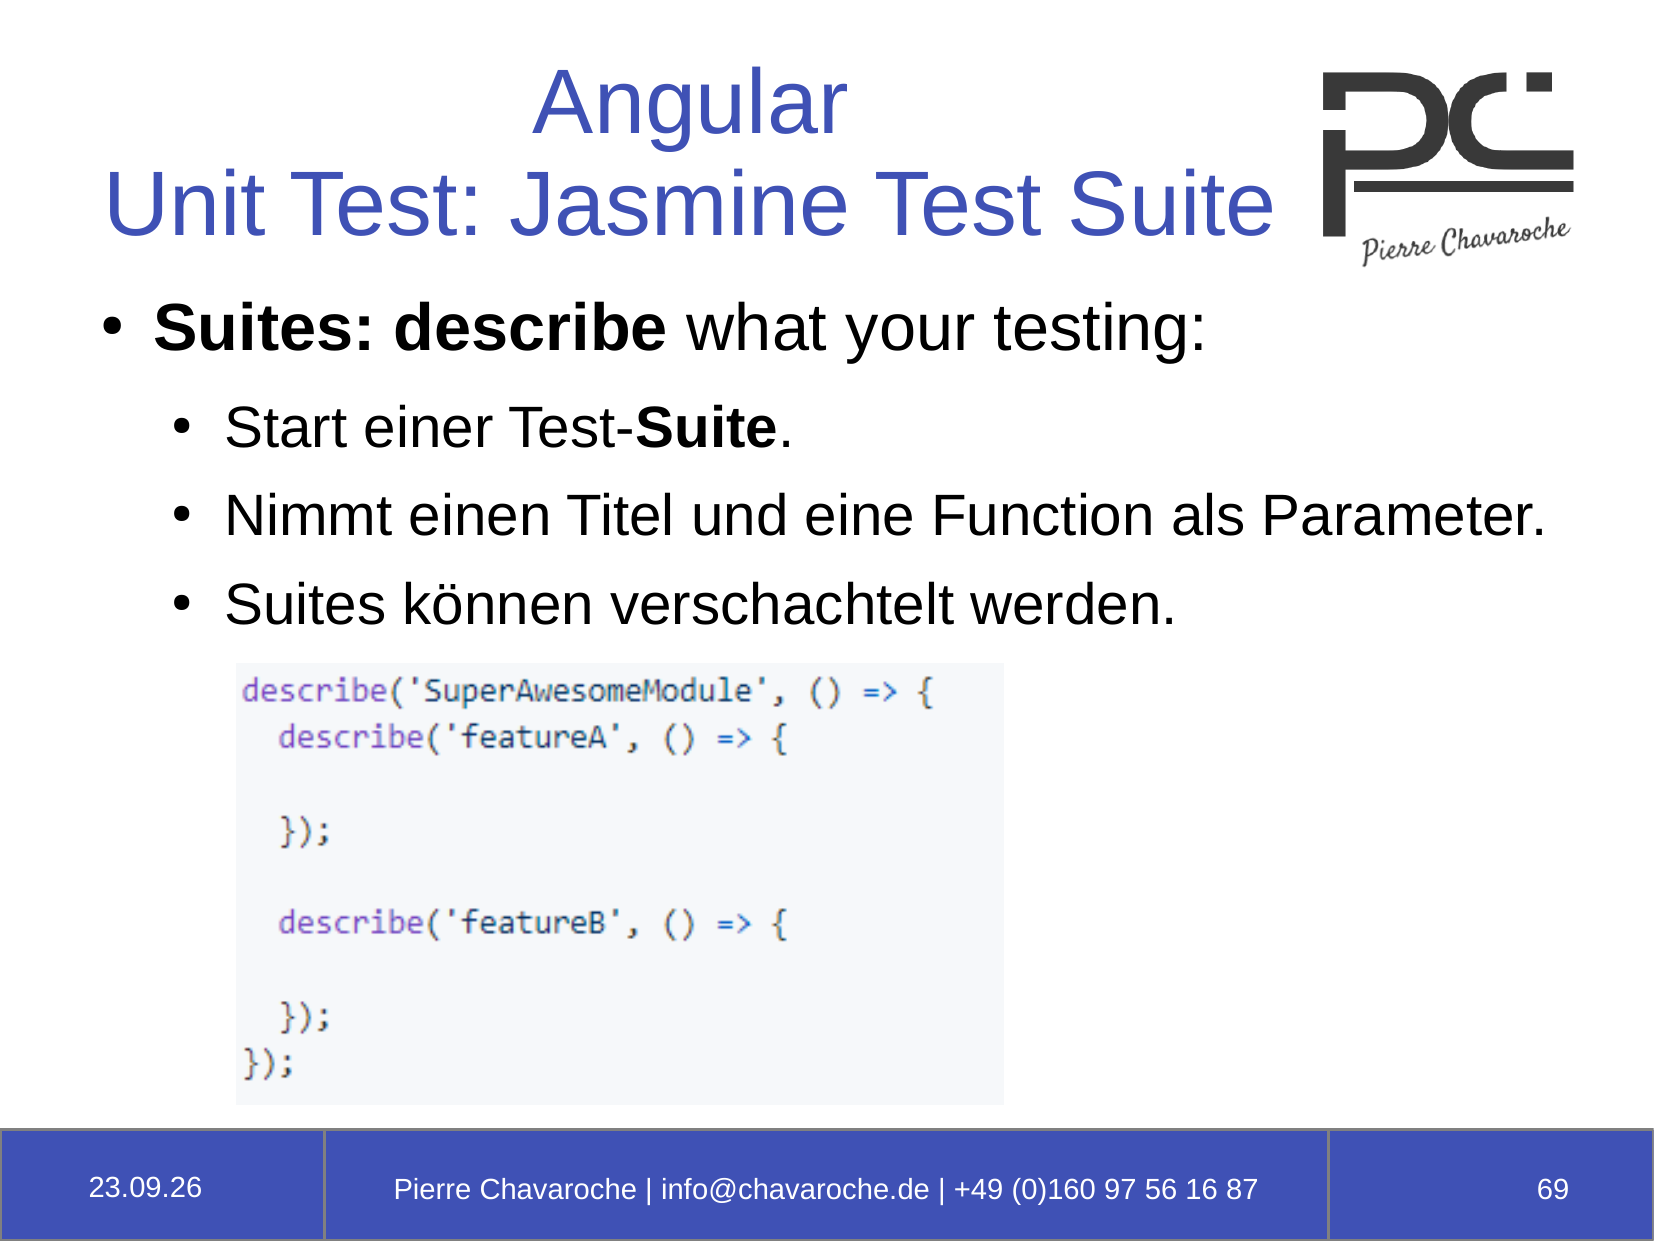

# Angular Unit Test: Jasmine Test Suite
Suites: describe what your testing:
Start einer Test-Suite.
Nimmt einen Titel und eine Function als Parameter.
Suites können verschachtelt werden.
Pierre Chavaroche | info@chavaroche.de | +49 (0)160 97 56 16 87
69